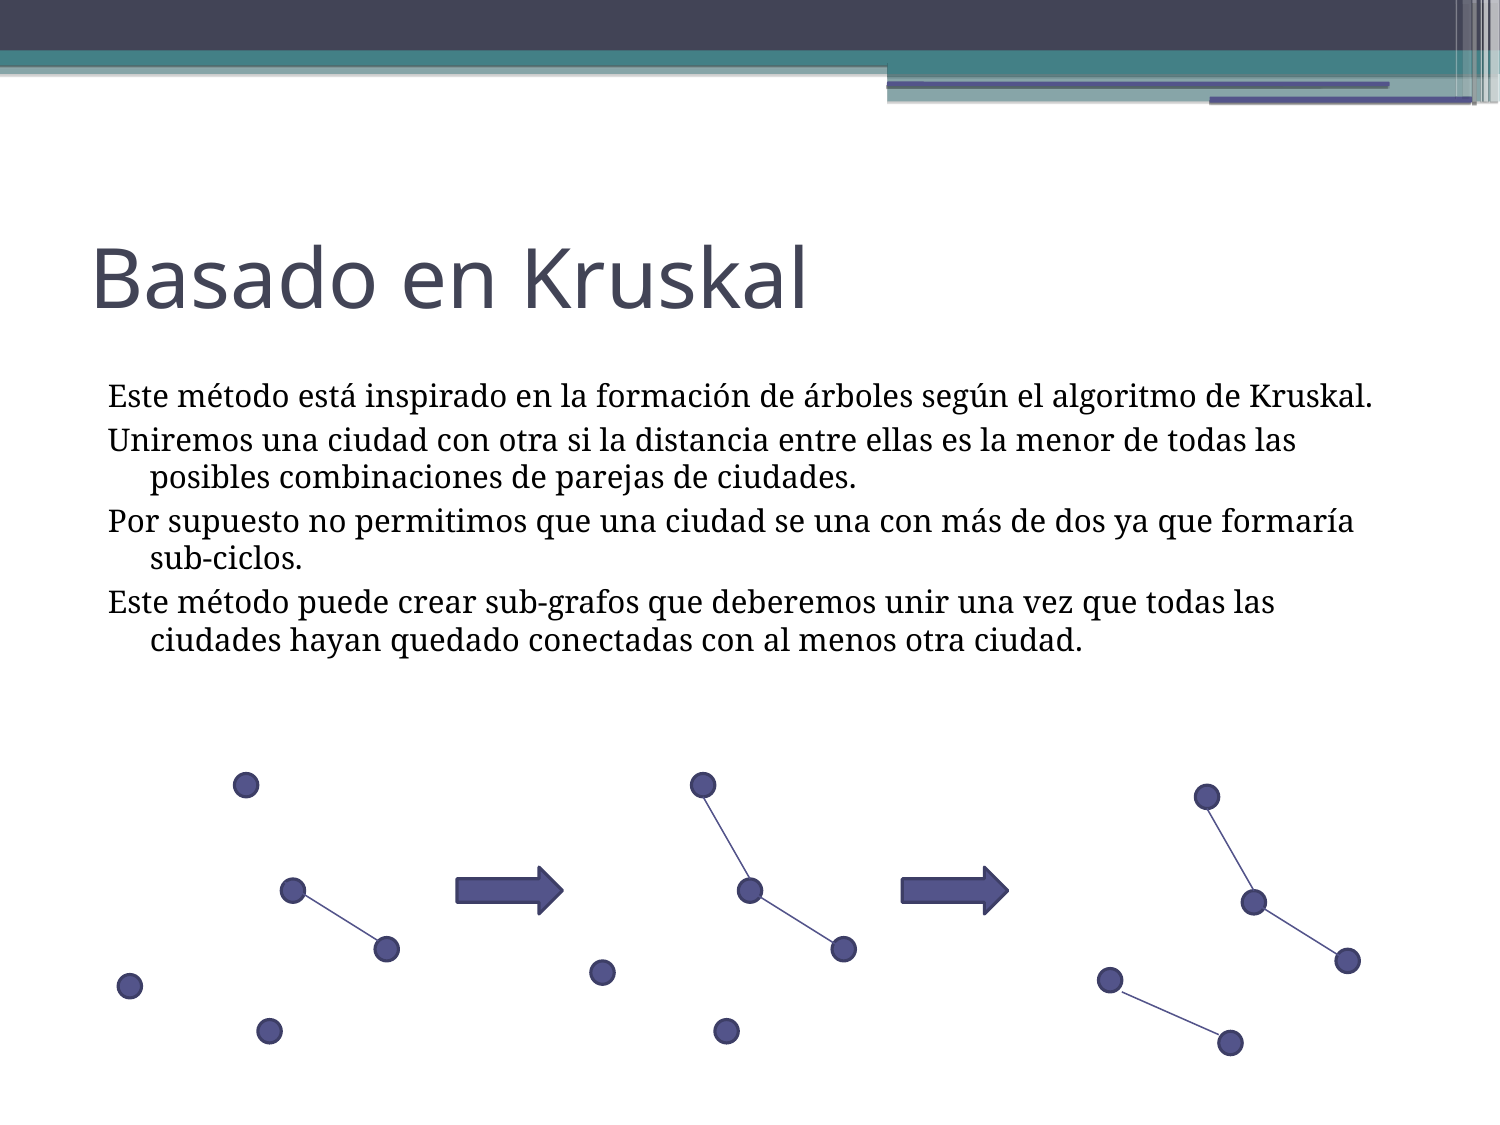

# Basado en Kruskal
Este método está inspirado en la formación de árboles según el algoritmo de Kruskal.
Uniremos una ciudad con otra si la distancia entre ellas es la menor de todas las posibles combinaciones de parejas de ciudades.
Por supuesto no permitimos que una ciudad se una con más de dos ya que formaría sub-ciclos.
Este método puede crear sub-grafos que deberemos unir una vez que todas las ciudades hayan quedado conectadas con al menos otra ciudad.